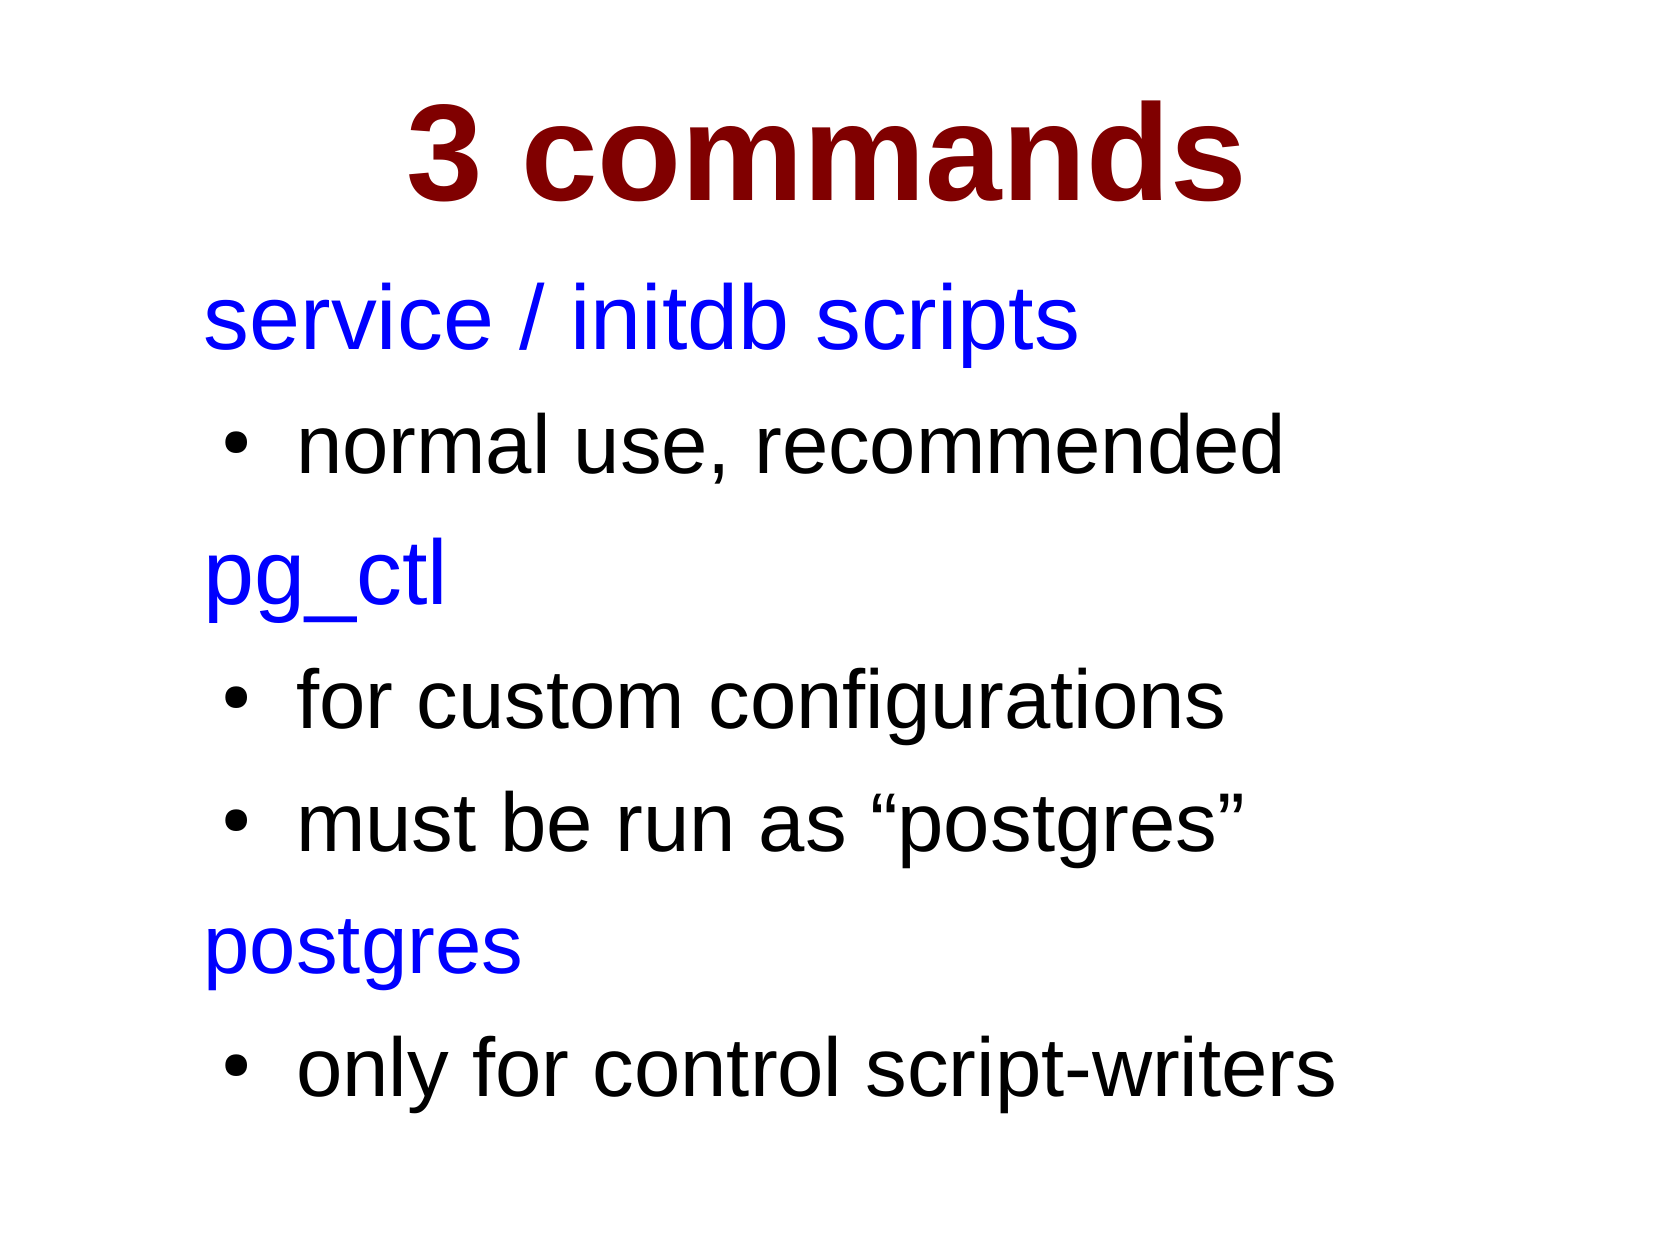

# 3 commands
service / initdb scripts
normal use, recommended
pg_ctl
for custom configurations
must be run as “postgres”
postgres
only for control script-writers